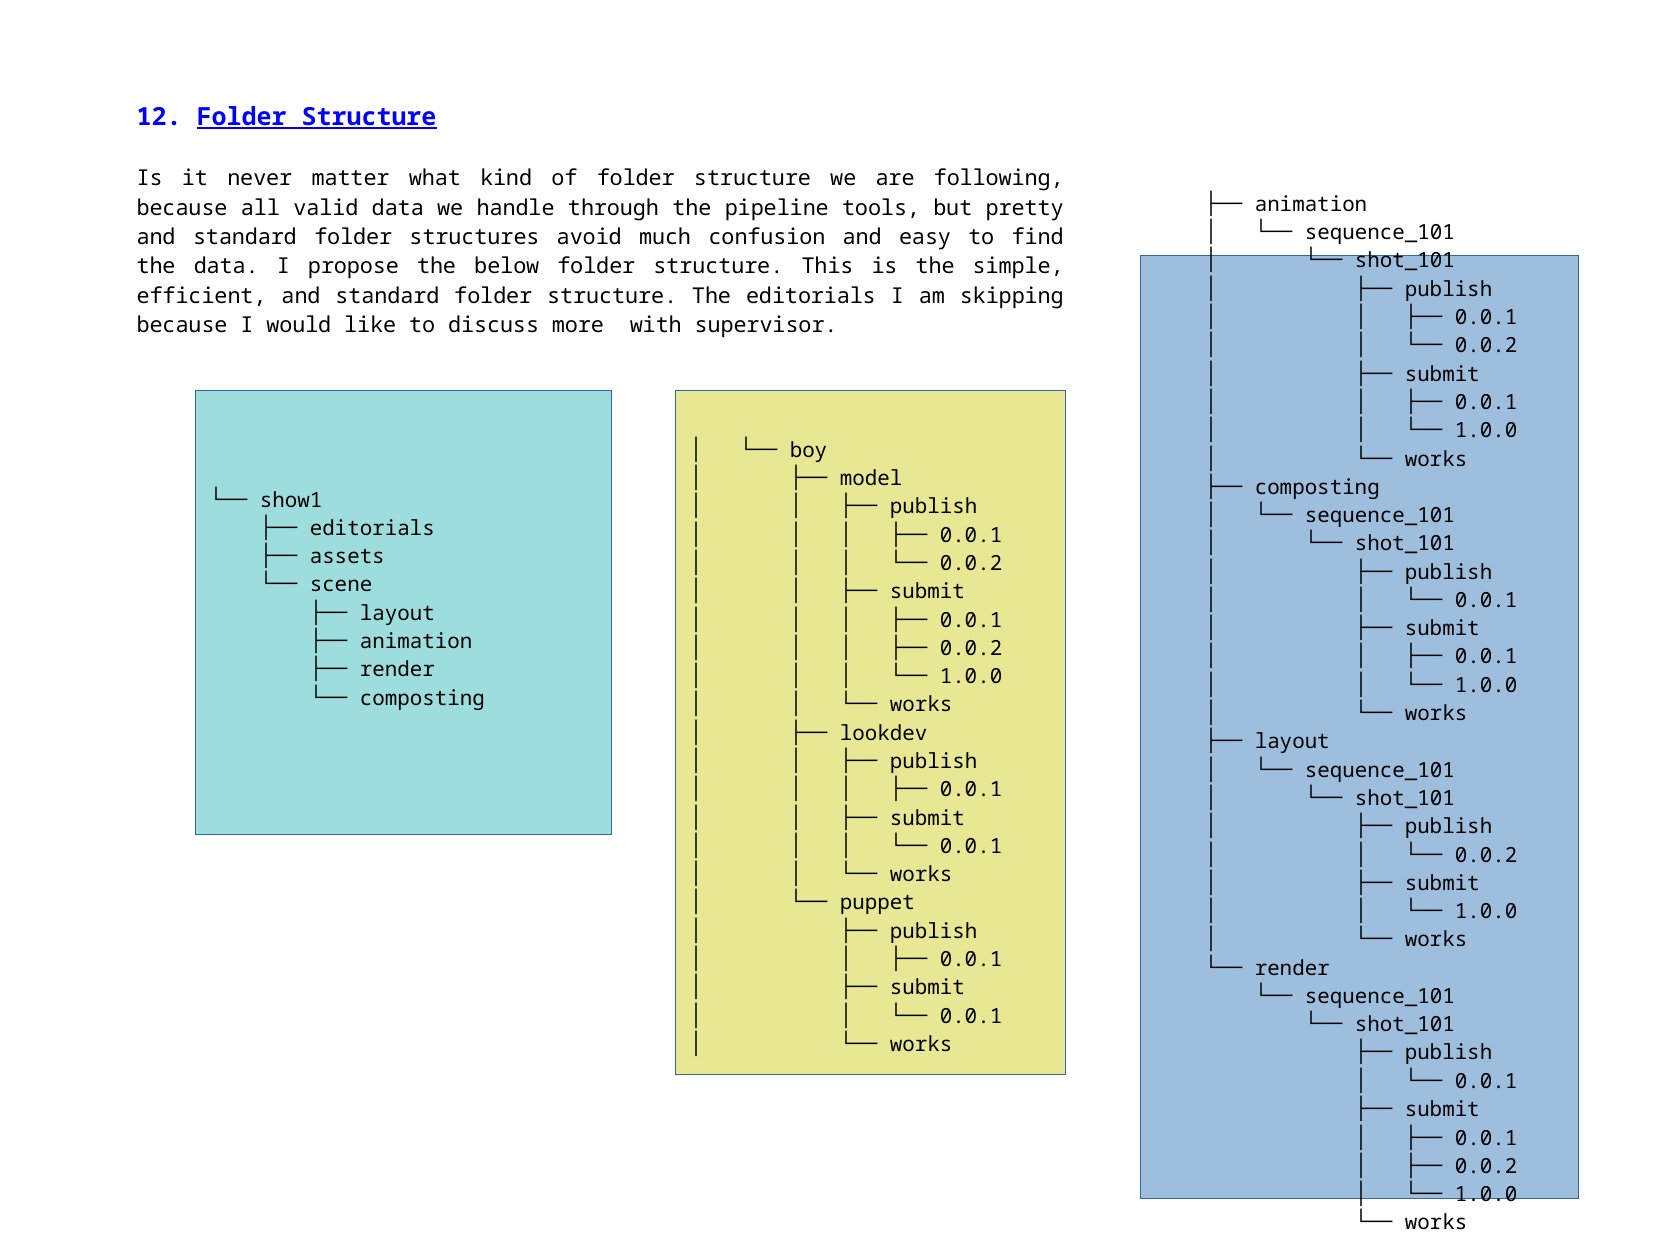

12. Folder Structure
Is it never matter what kind of folder structure we are following, because all valid data we handle through the pipeline tools, but pretty and standard folder structures avoid much confusion and easy to find the data. I propose the below folder structure. This is the simple, efficient, and standard folder structure. The editorials I am skipping because I would like to discuss more with supervisor.
 ├── animation
 │   └── sequence_101
 │   └── shot_101
 │   ├── publish
 │   │   ├── 0.0.1
 │   │   └── 0.0.2
 │   ├── submit
 │   │   ├── 0.0.1
 │   │   └── 1.0.0
 │   └── works
 ├── composting
 │   └── sequence_101
 │   └── shot_101
 │   ├── publish
 │   │   └── 0.0.1
 │   ├── submit
 │   │   ├── 0.0.1
 │   │   └── 1.0.0
 │   └── works
 ├── layout
 │   └── sequence_101
 │   └── shot_101
 │   ├── publish
 │   │   └── 0.0.2
 │   ├── submit
 │   │   └── 1.0.0
 │   └── works
 └── render
 └── sequence_101
 └── shot_101
 ├── publish
 │   └── 0.0.1
 ├── submit
 │   ├── 0.0.1
 │   ├── 0.0.2
 │   └── 1.0.0
 └── works
└── show1
 ├── editorials
 ├── assets
 └── scene
 ├── layout
 ├── animation
 ├── render
 └── composting
│   └── boy
│   ├── model
│   │   ├── publish
│   │   │   ├── 0.0.1
│   │   │   └── 0.0.2
│   │   ├── submit
│   │   │   ├── 0.0.1
│   │   │   ├── 0.0.2
│   │   │   └── 1.0.0
│   │   └── works
│   ├── lookdev
│   │   ├── publish
│   │   │   ├── 0.0.1
│   │   ├── submit
│   │   │   └── 0.0.1
│   │   └── works
│   └── puppet
│   ├── publish
│   │   ├── 0.0.1
│   ├── submit
│   │   └── 0.0.1
│   └── works